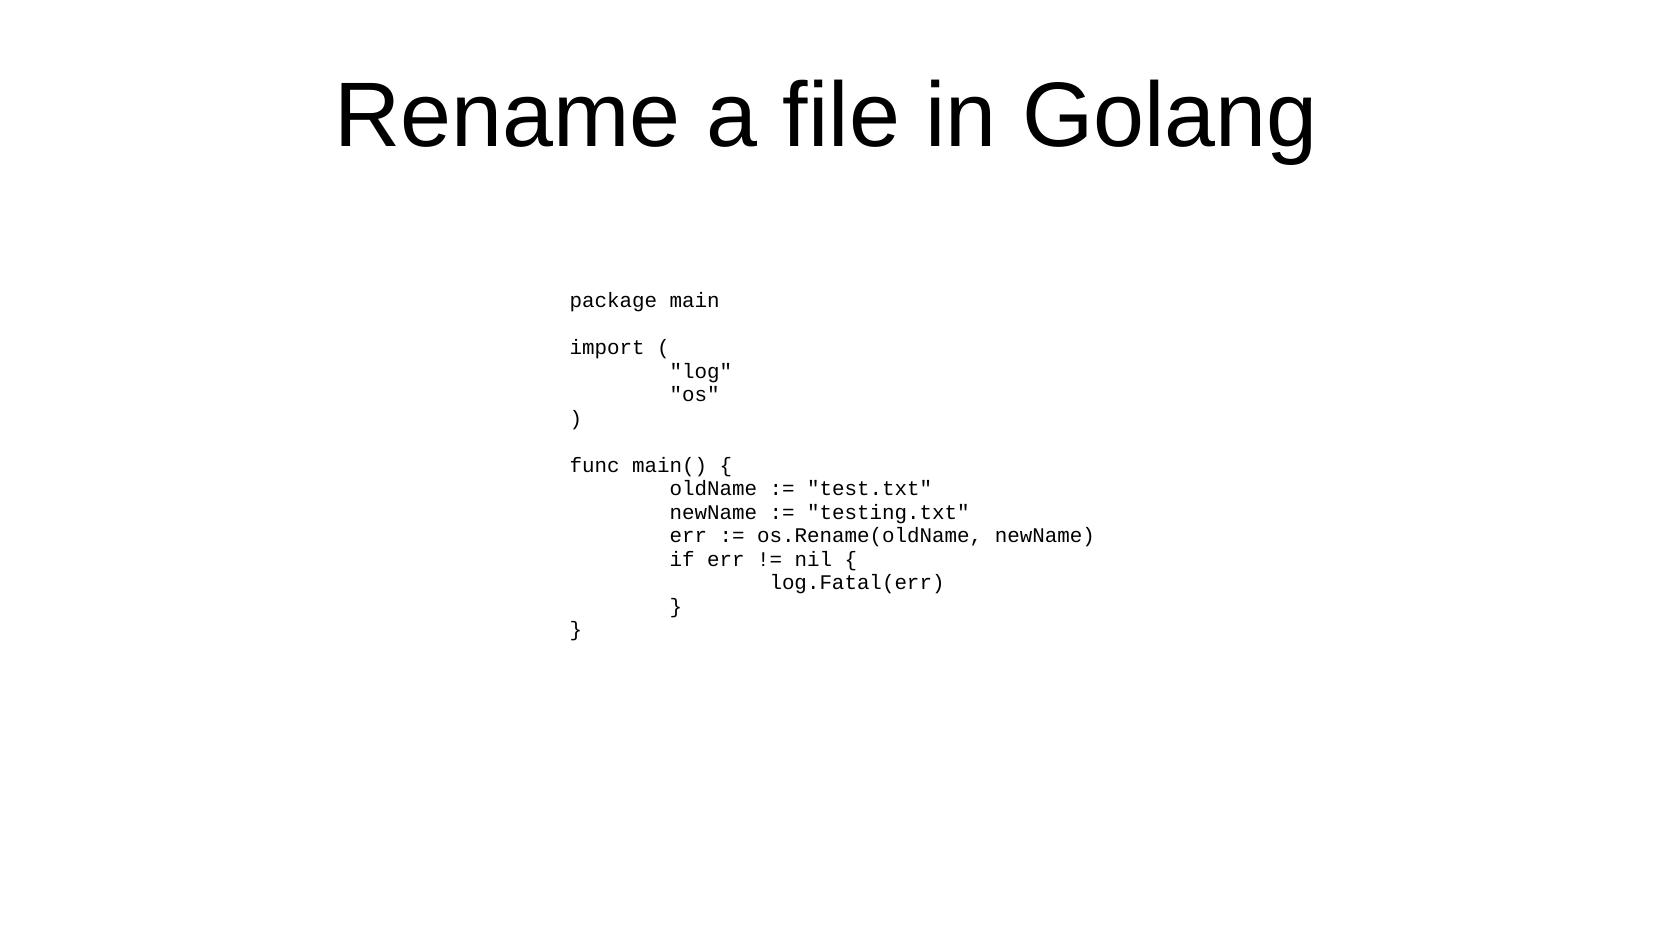

# Rename a file in Golang
package main
import (
 "log"
 "os"
)
func main() {
 oldName := "test.txt"
 newName := "testing.txt"
 err := os.Rename(oldName, newName)
 if err != nil {
 log.Fatal(err)
 }
}